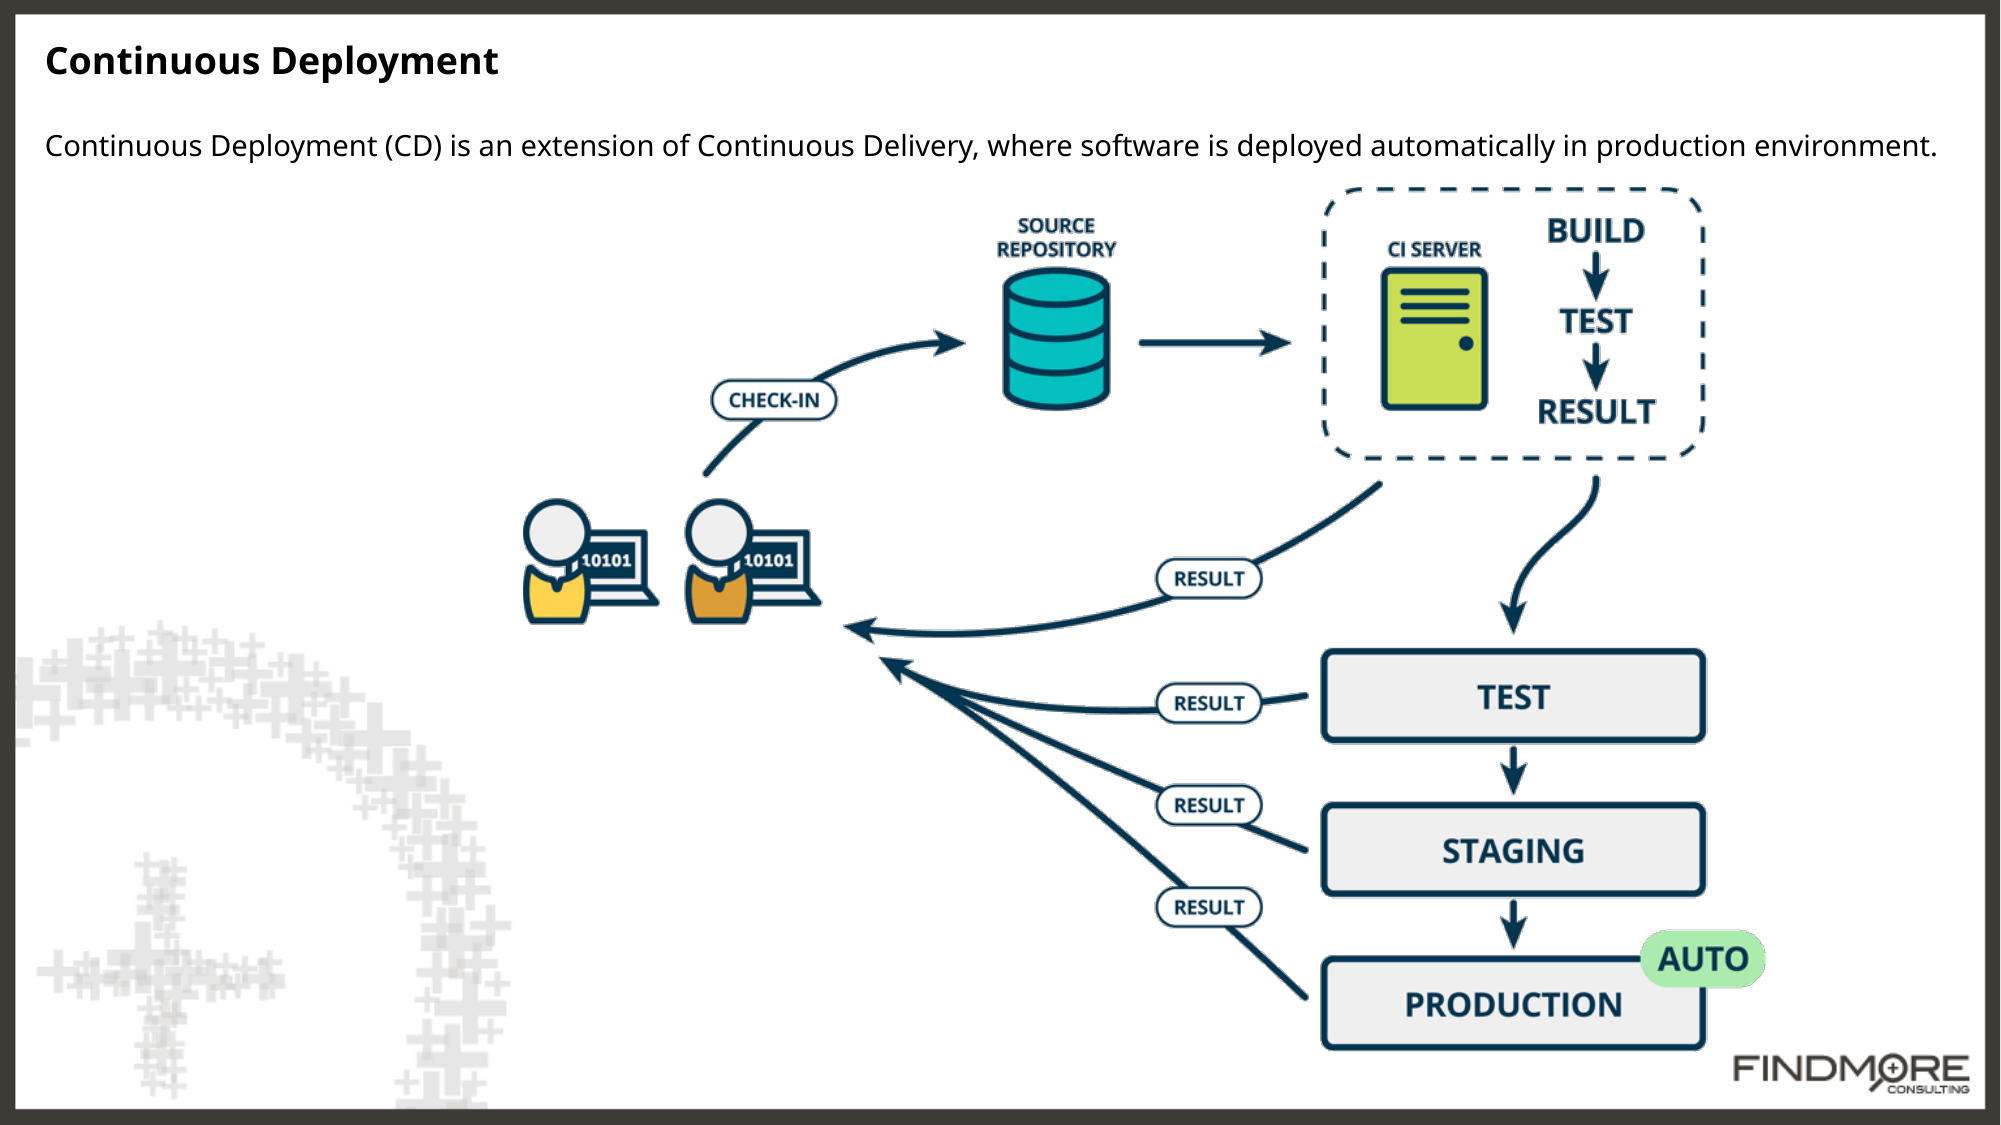

Continuous Deployment
Continuous Deployment (CD) is an extension of Continuous Delivery, where software is deployed automatically in production environment.